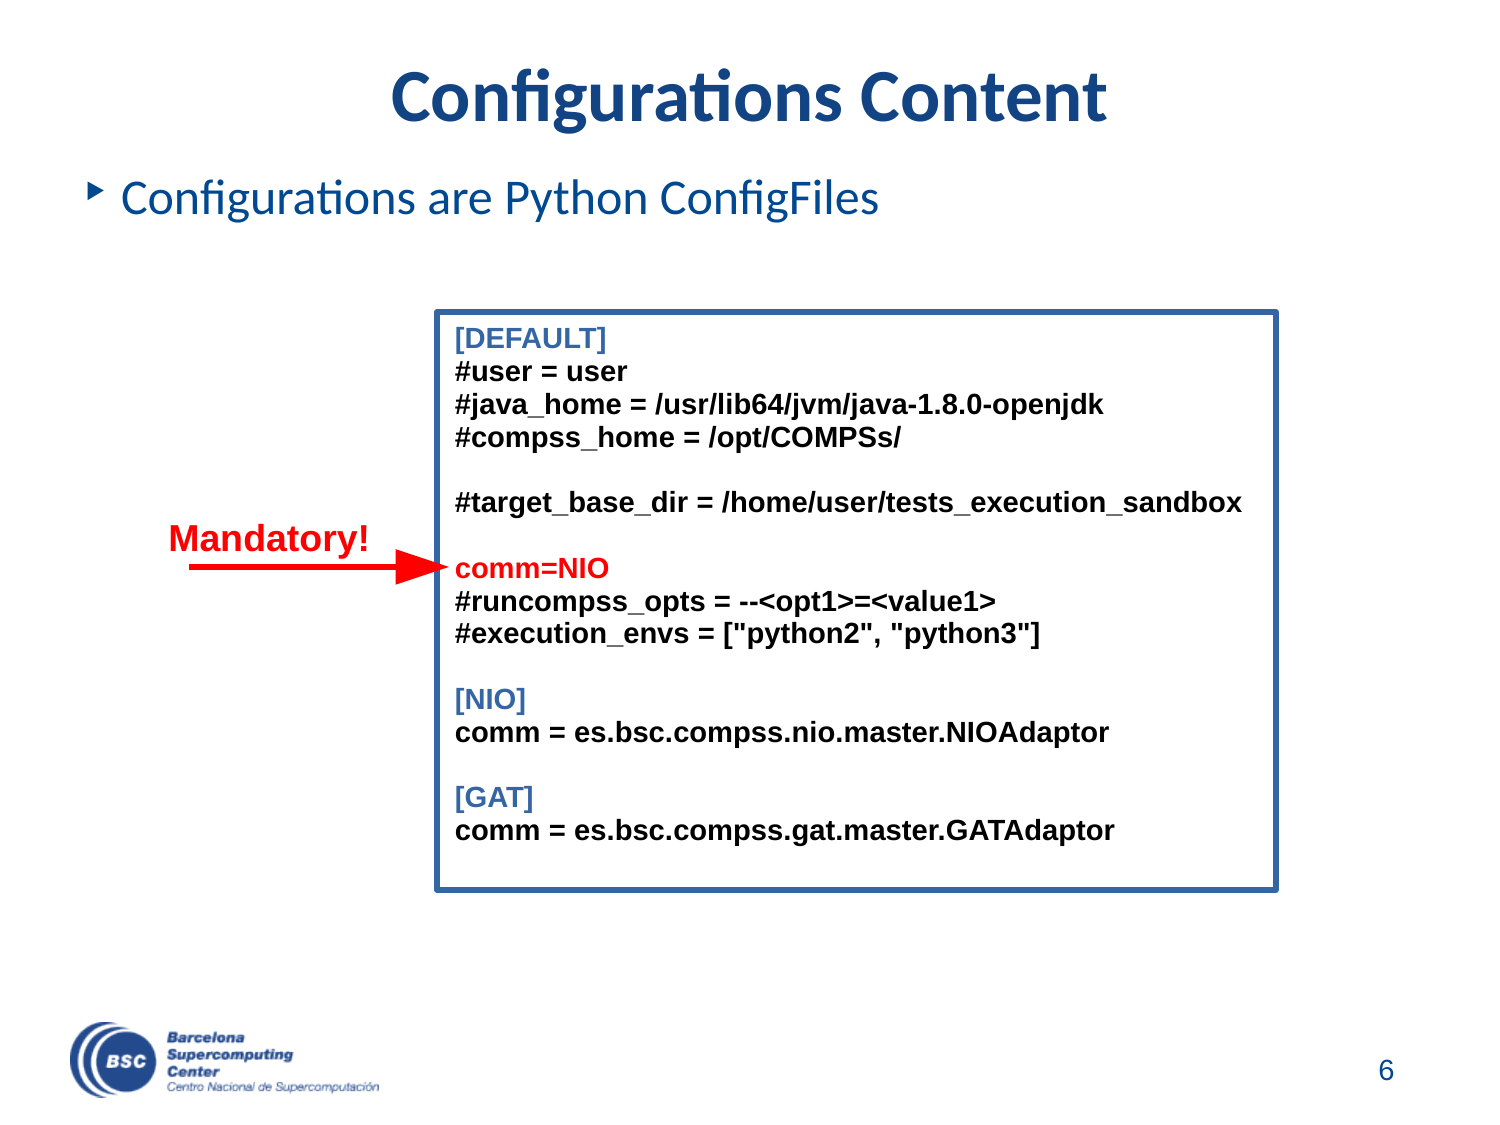

Configurations Content
Configurations are Python ConfigFiles
[DEFAULT]
#user = user
#java_home = /usr/lib64/jvm/java-1.8.0-openjdk
#compss_home = /opt/COMPSs/
#target_base_dir = /home/user/tests_execution_sandbox
comm=NIO
#runcompss_opts = --<opt1>=<value1>
#execution_envs = ["python2", "python3"]
[NIO]
comm = es.bsc.compss.nio.master.NIOAdaptor
[GAT]
comm = es.bsc.compss.gat.master.GATAdaptor
Mandatory!